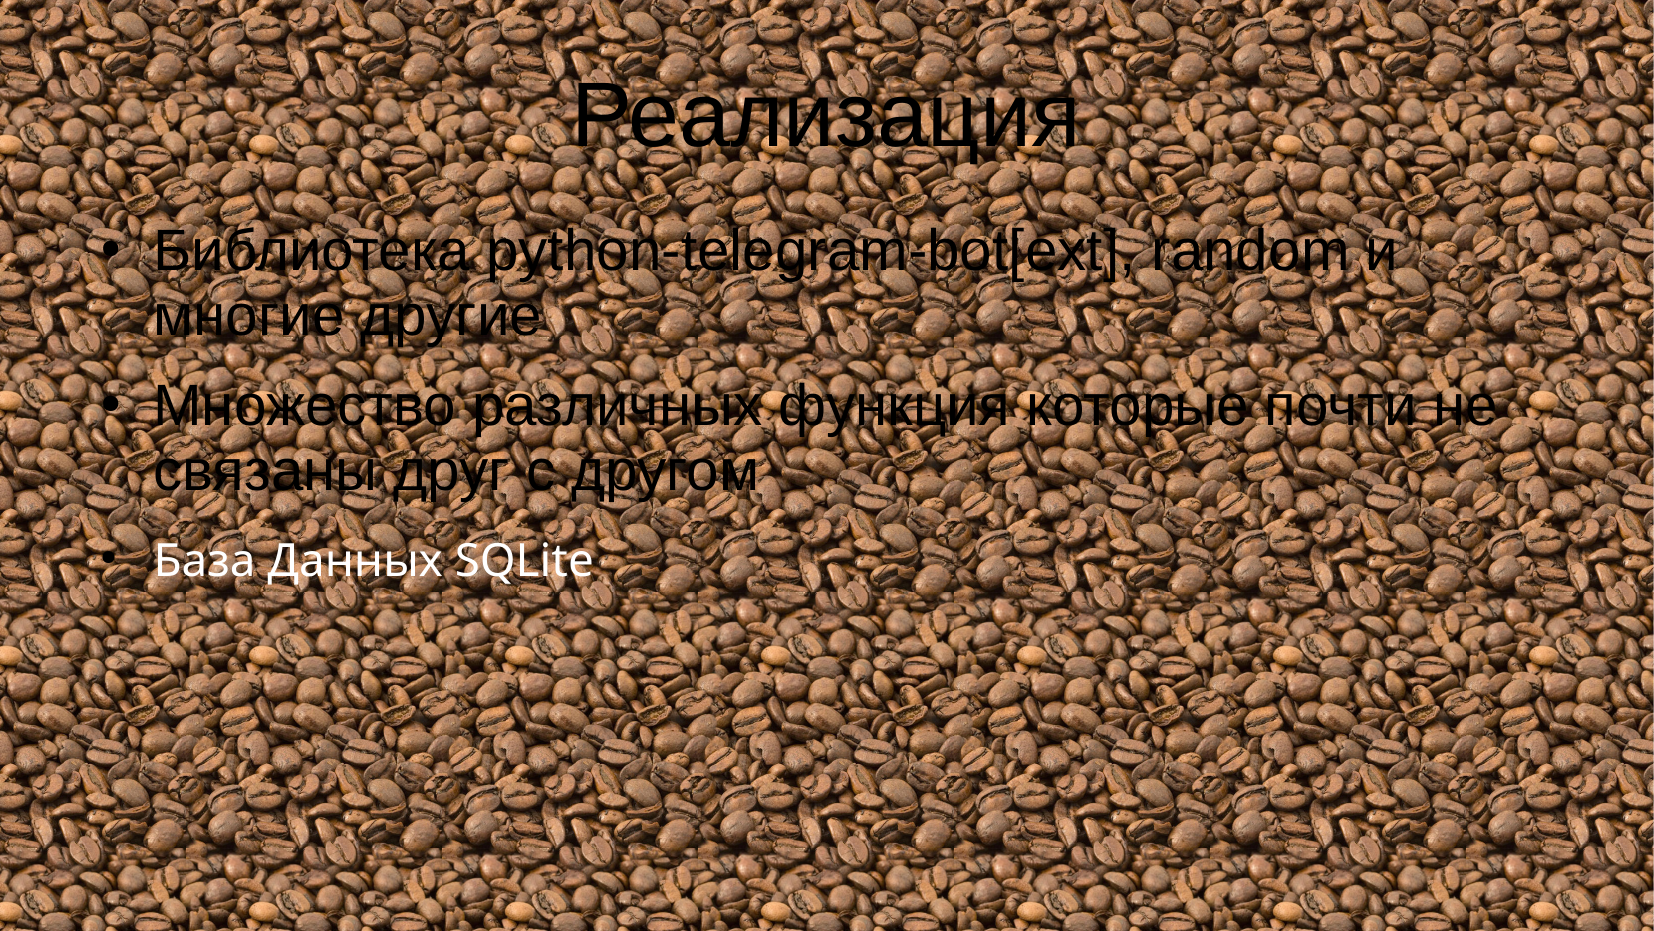

# Реализация
Библиотека python-telegram-bot[ext], random и многие другие
Множество различных функция которые почти не связаны друг с другом
База Данных SQLite